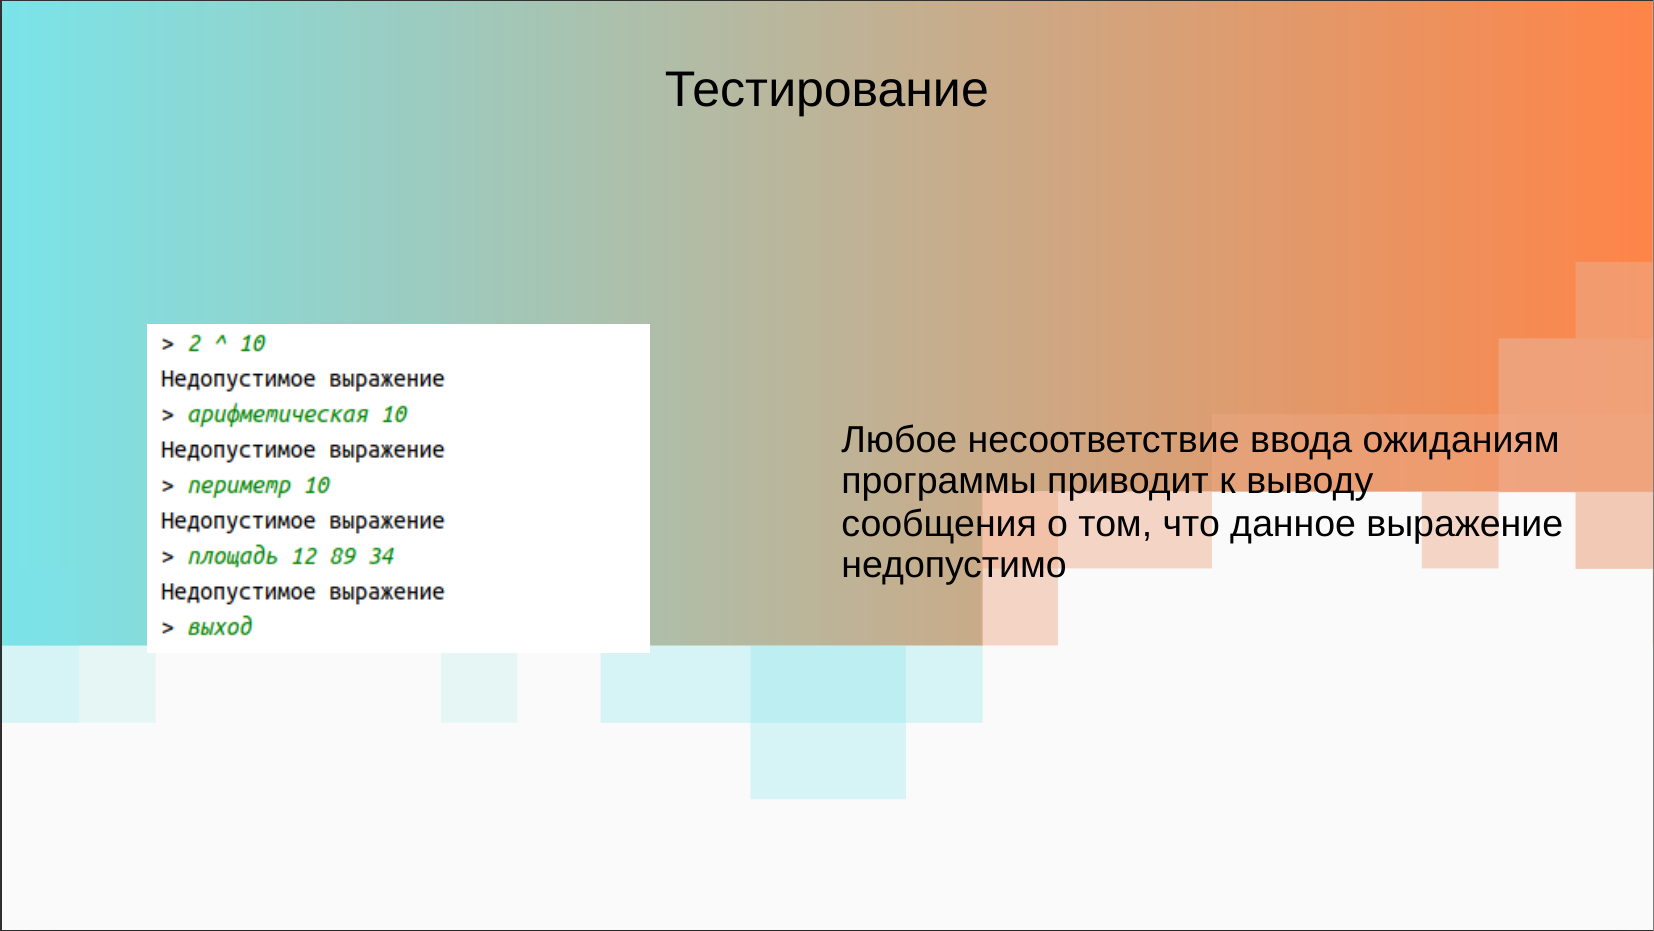

# Тестирование
Любое несоответствие ввода ожиданиям программы приводит к выводу сообщения о том, что данное выражение недопустимо